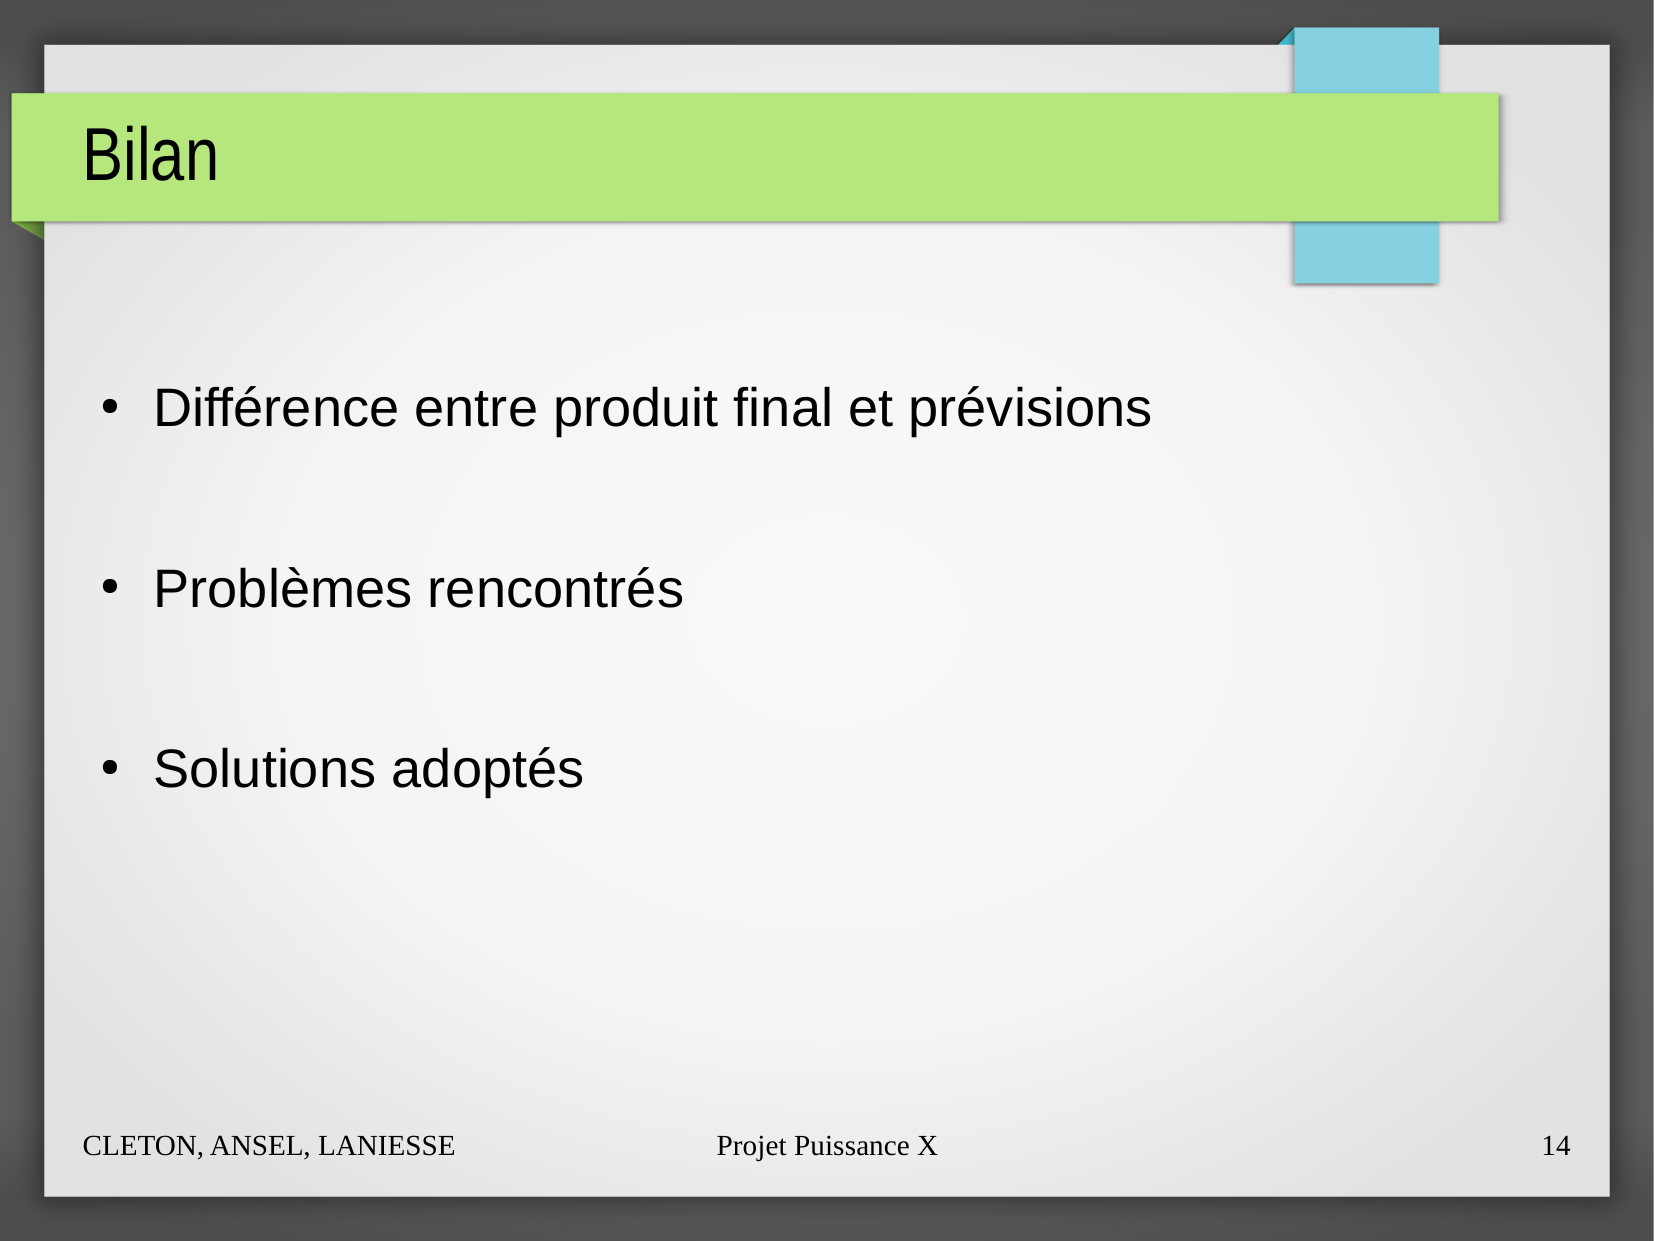

# Bilan
Différence entre produit final et prévisions
Problèmes rencontrés
Solutions adoptés
CLETON, ANSEL, LANIESSE
Projet Puissance X
14